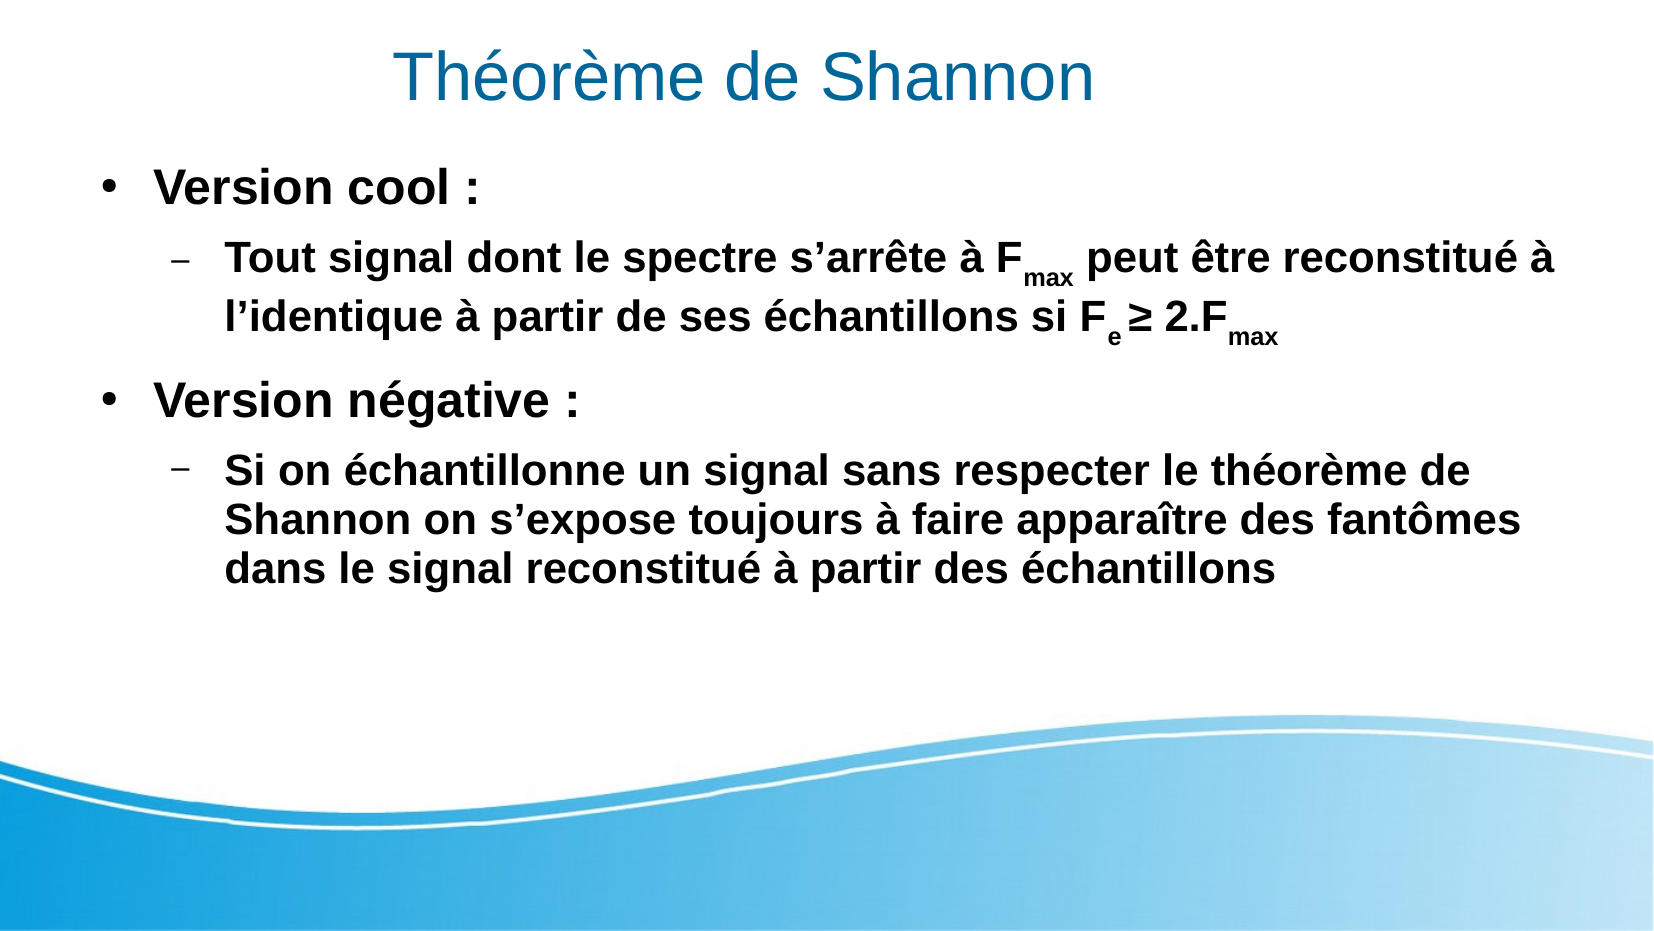

# Théorème de Shannon
Version cool :
Tout signal dont le spectre s’arrête à Fmax peut être reconstitué à l’identique à partir de ses échantillons si Fe ≥ 2.Fmax
Version négative :
Si on échantillonne un signal sans respecter le théorème de Shannon on s’expose toujours à faire apparaître des fantômes dans le signal reconstitué à partir des échantillons